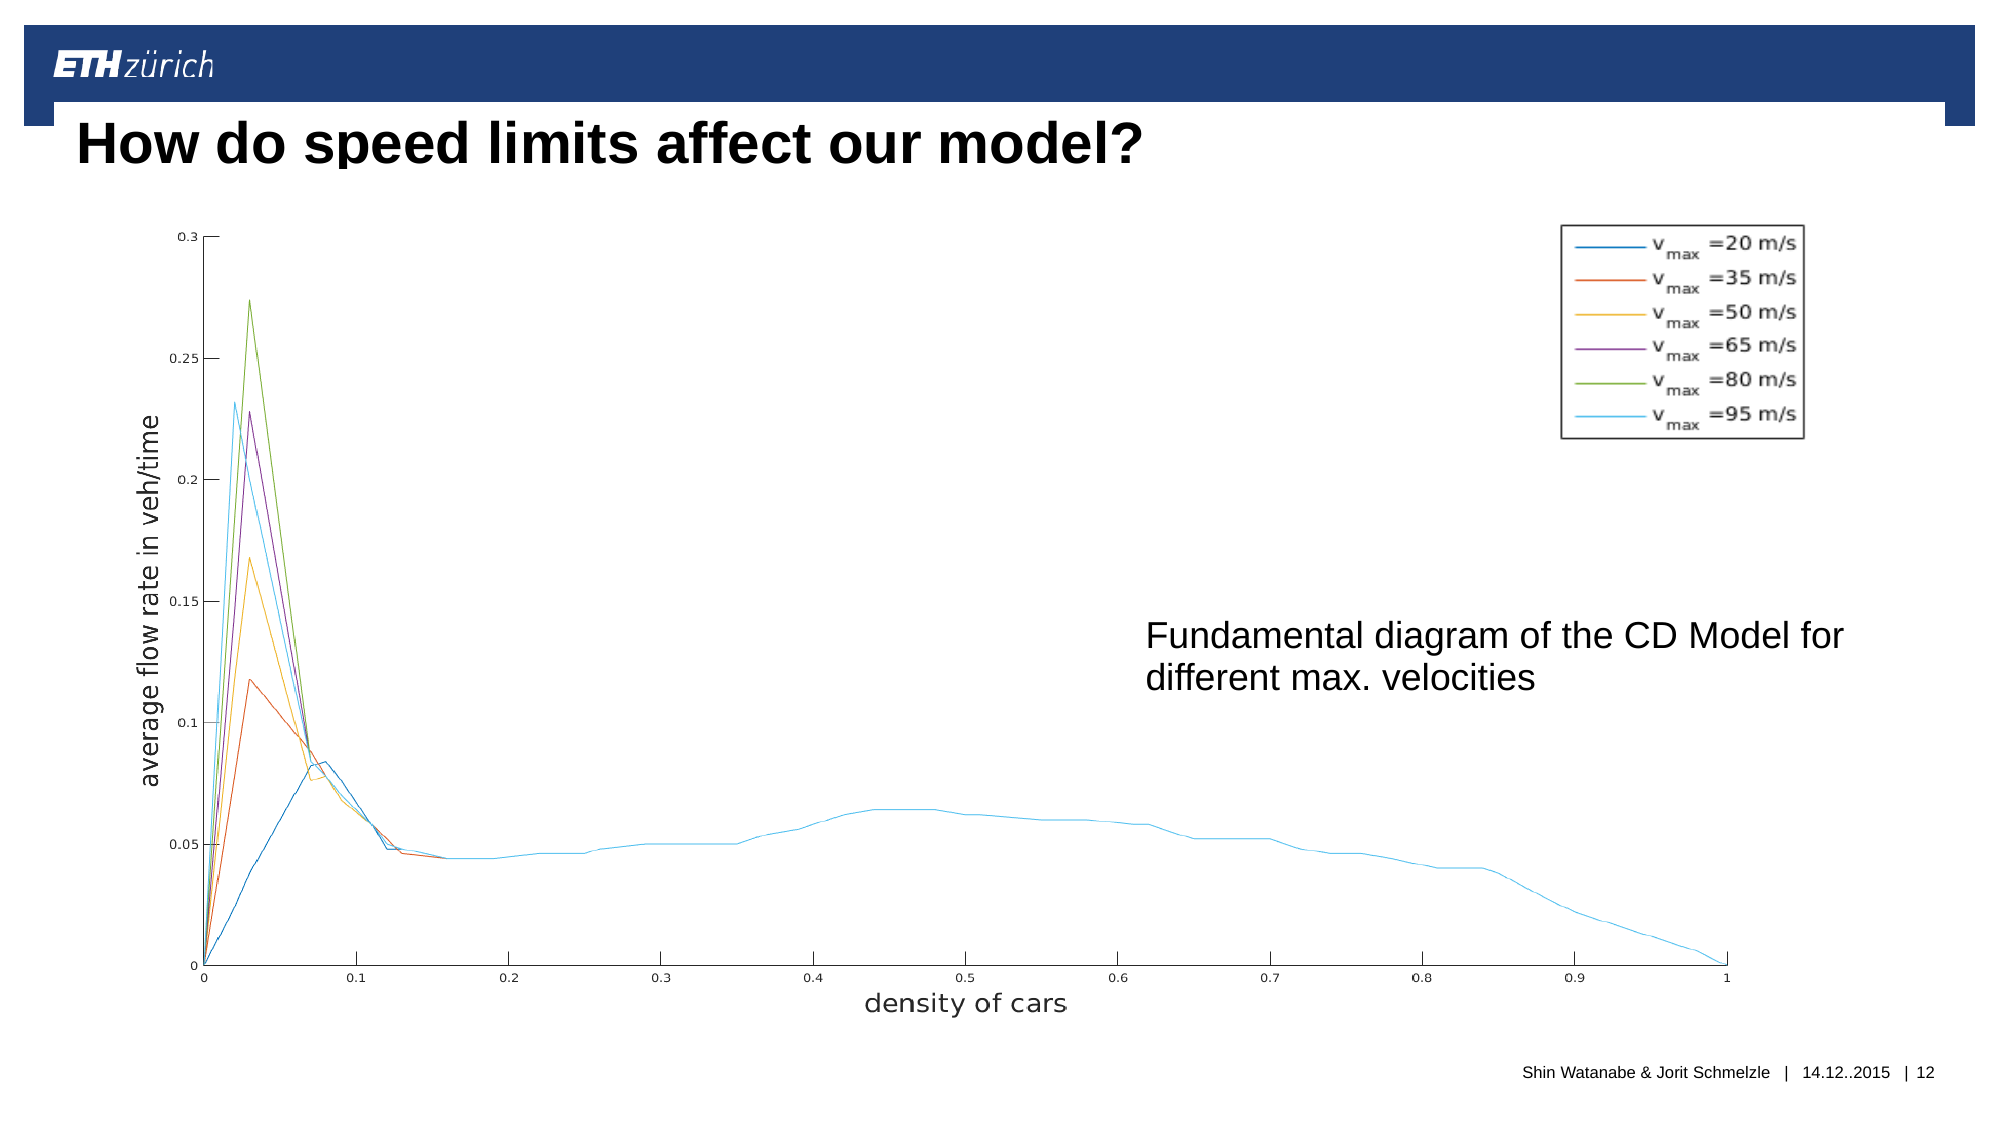

# How do speed limits affect our model?
Fundamental diagram of the CD Model for different max. velocities
First name Surname (edit via “View” > “Header & Footer”)
12.12.2014
12